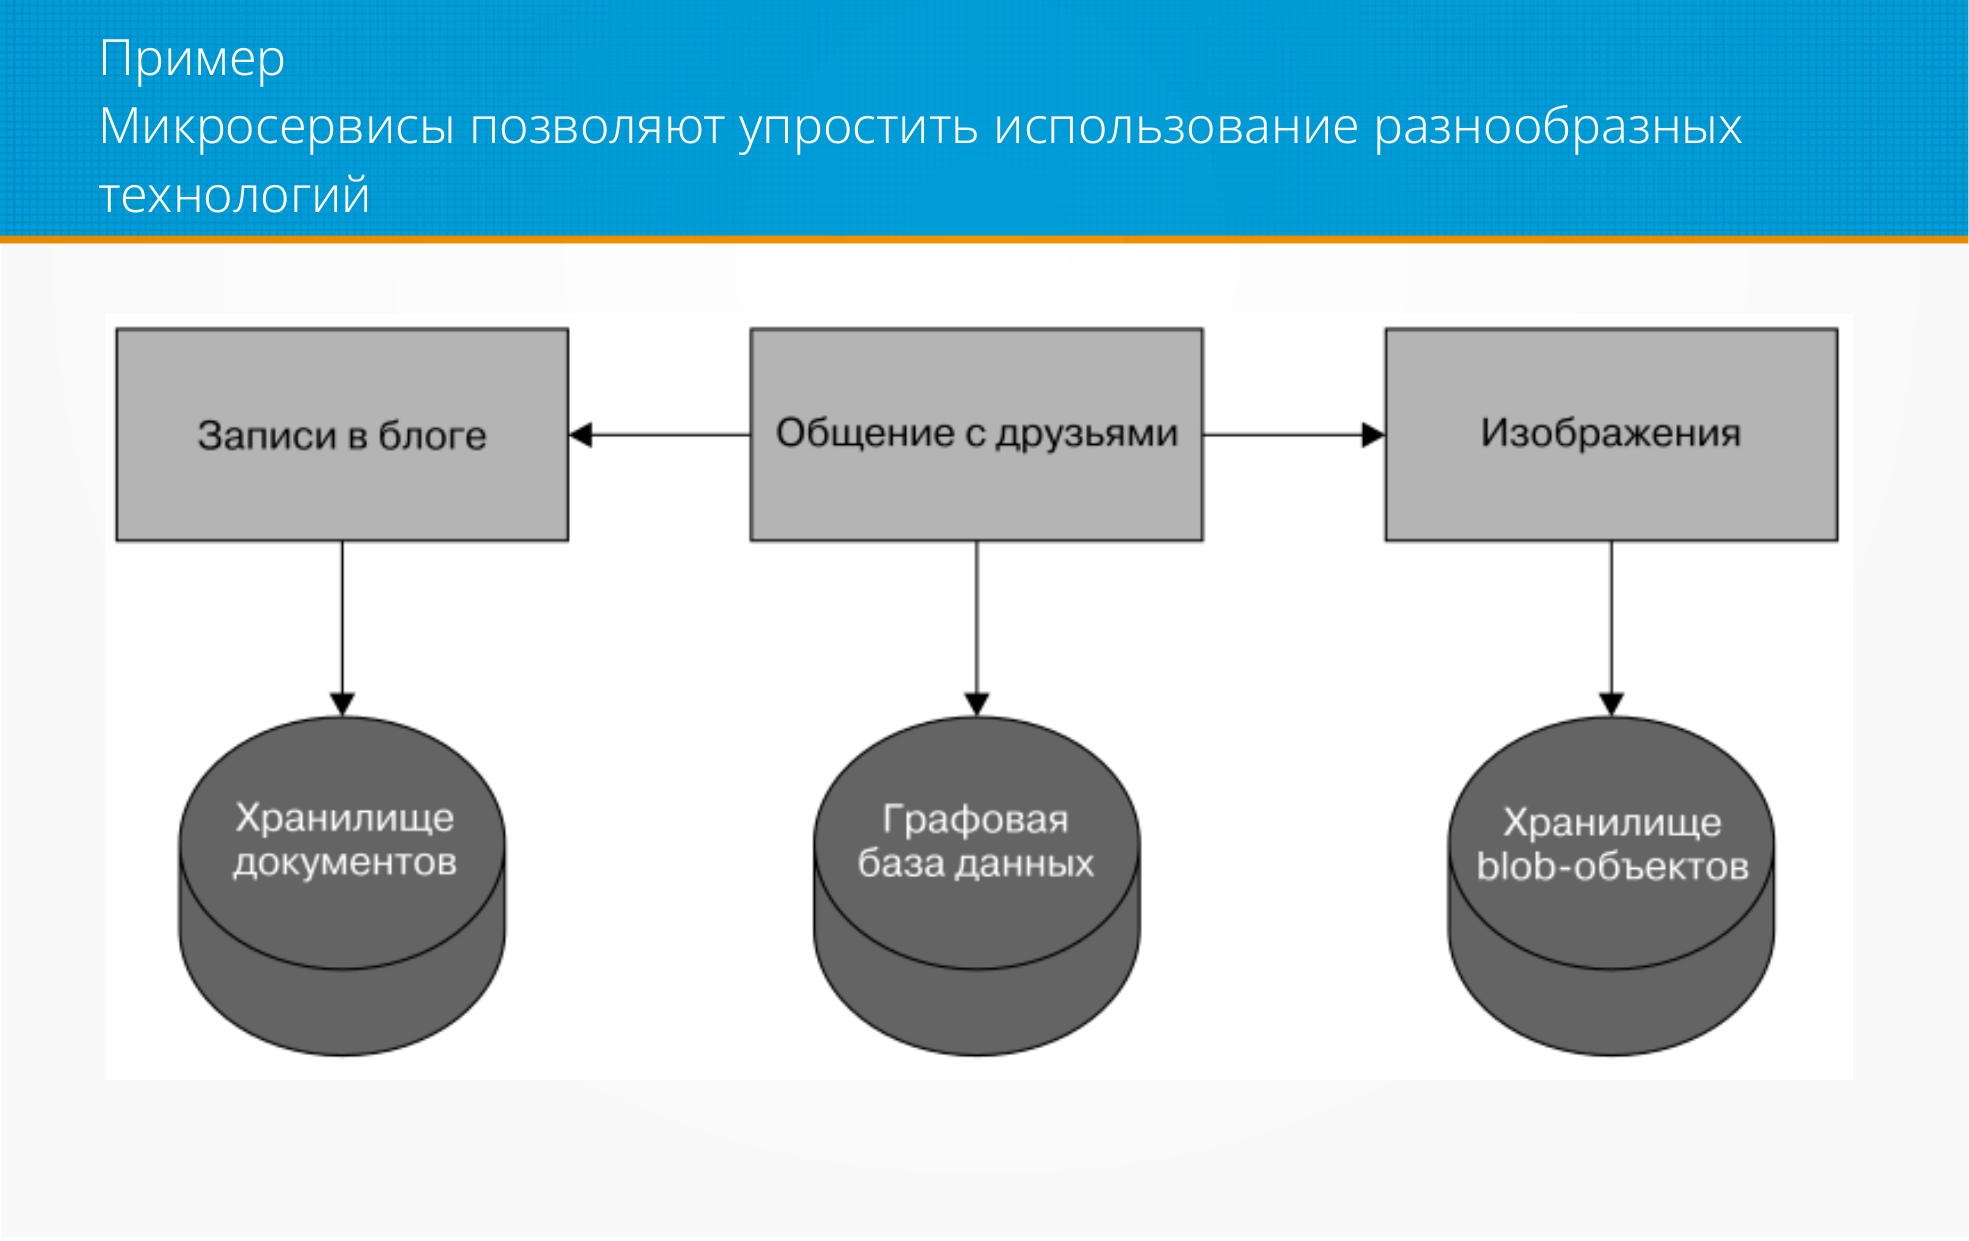

# Пример Микросервисы позволяют упростить использование разнообразных технологий